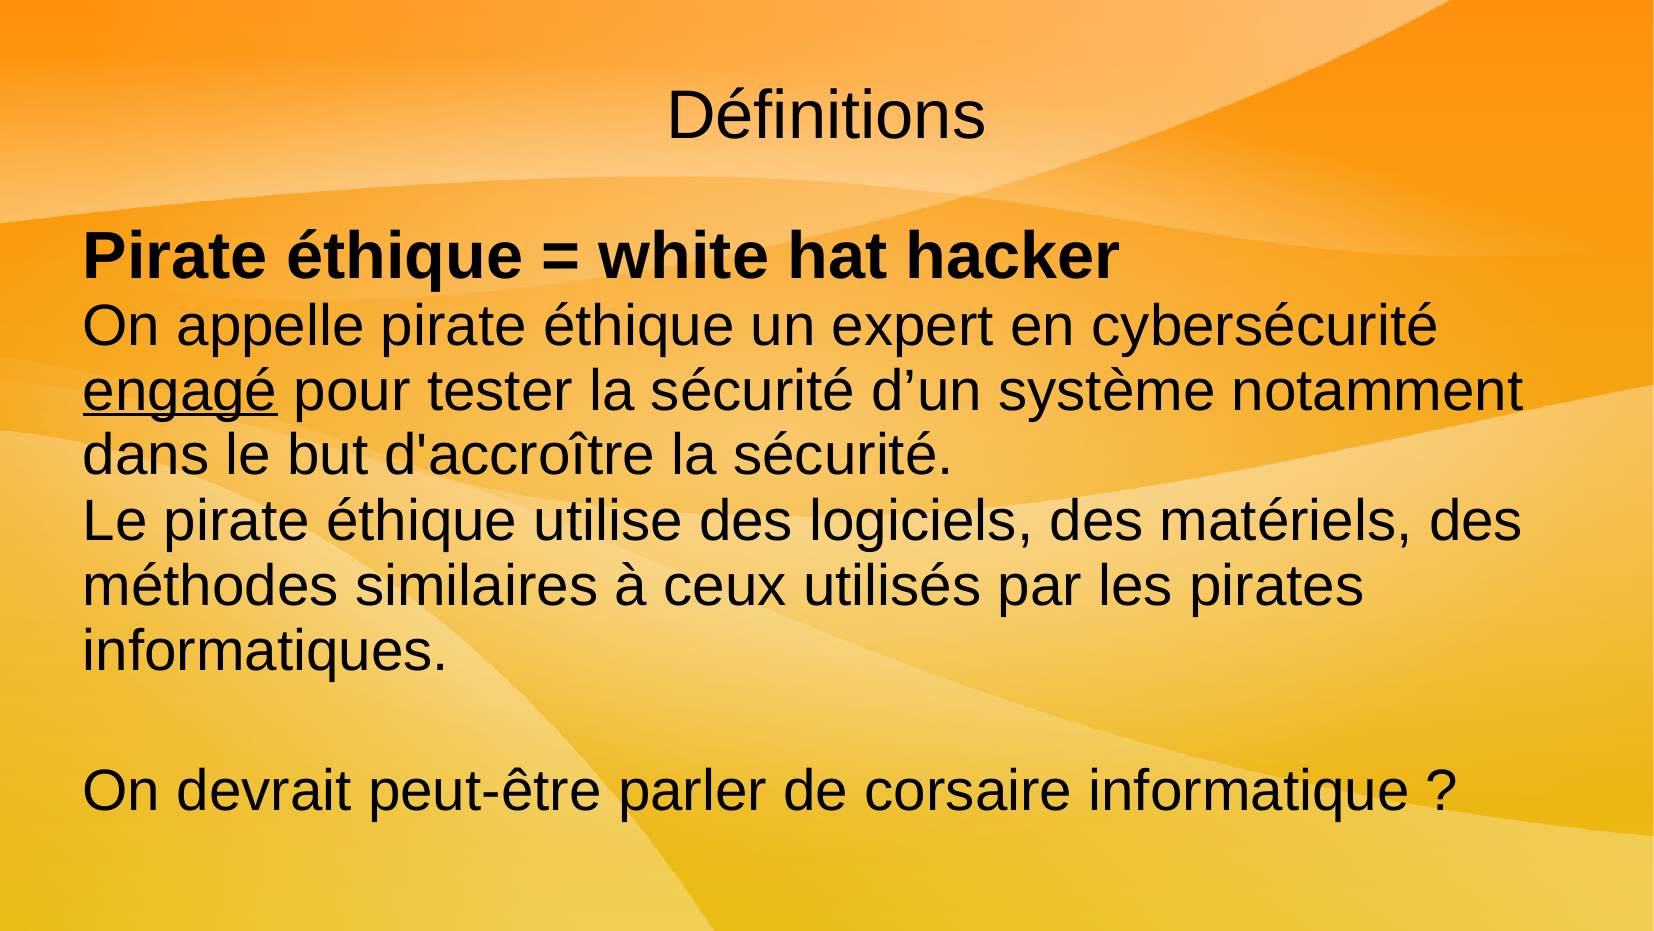

# Définitions
Pirate éthique = white hat hacker
On appelle pirate éthique un expert en cybersécurité engagé pour tester la sécurité d’un système notamment dans le but d'accroître la sécurité.
Le pirate éthique utilise des logiciels, des matériels, des méthodes similaires à ceux utilisés par les pirates informatiques.
On devrait peut-être parler de corsaire informatique ?